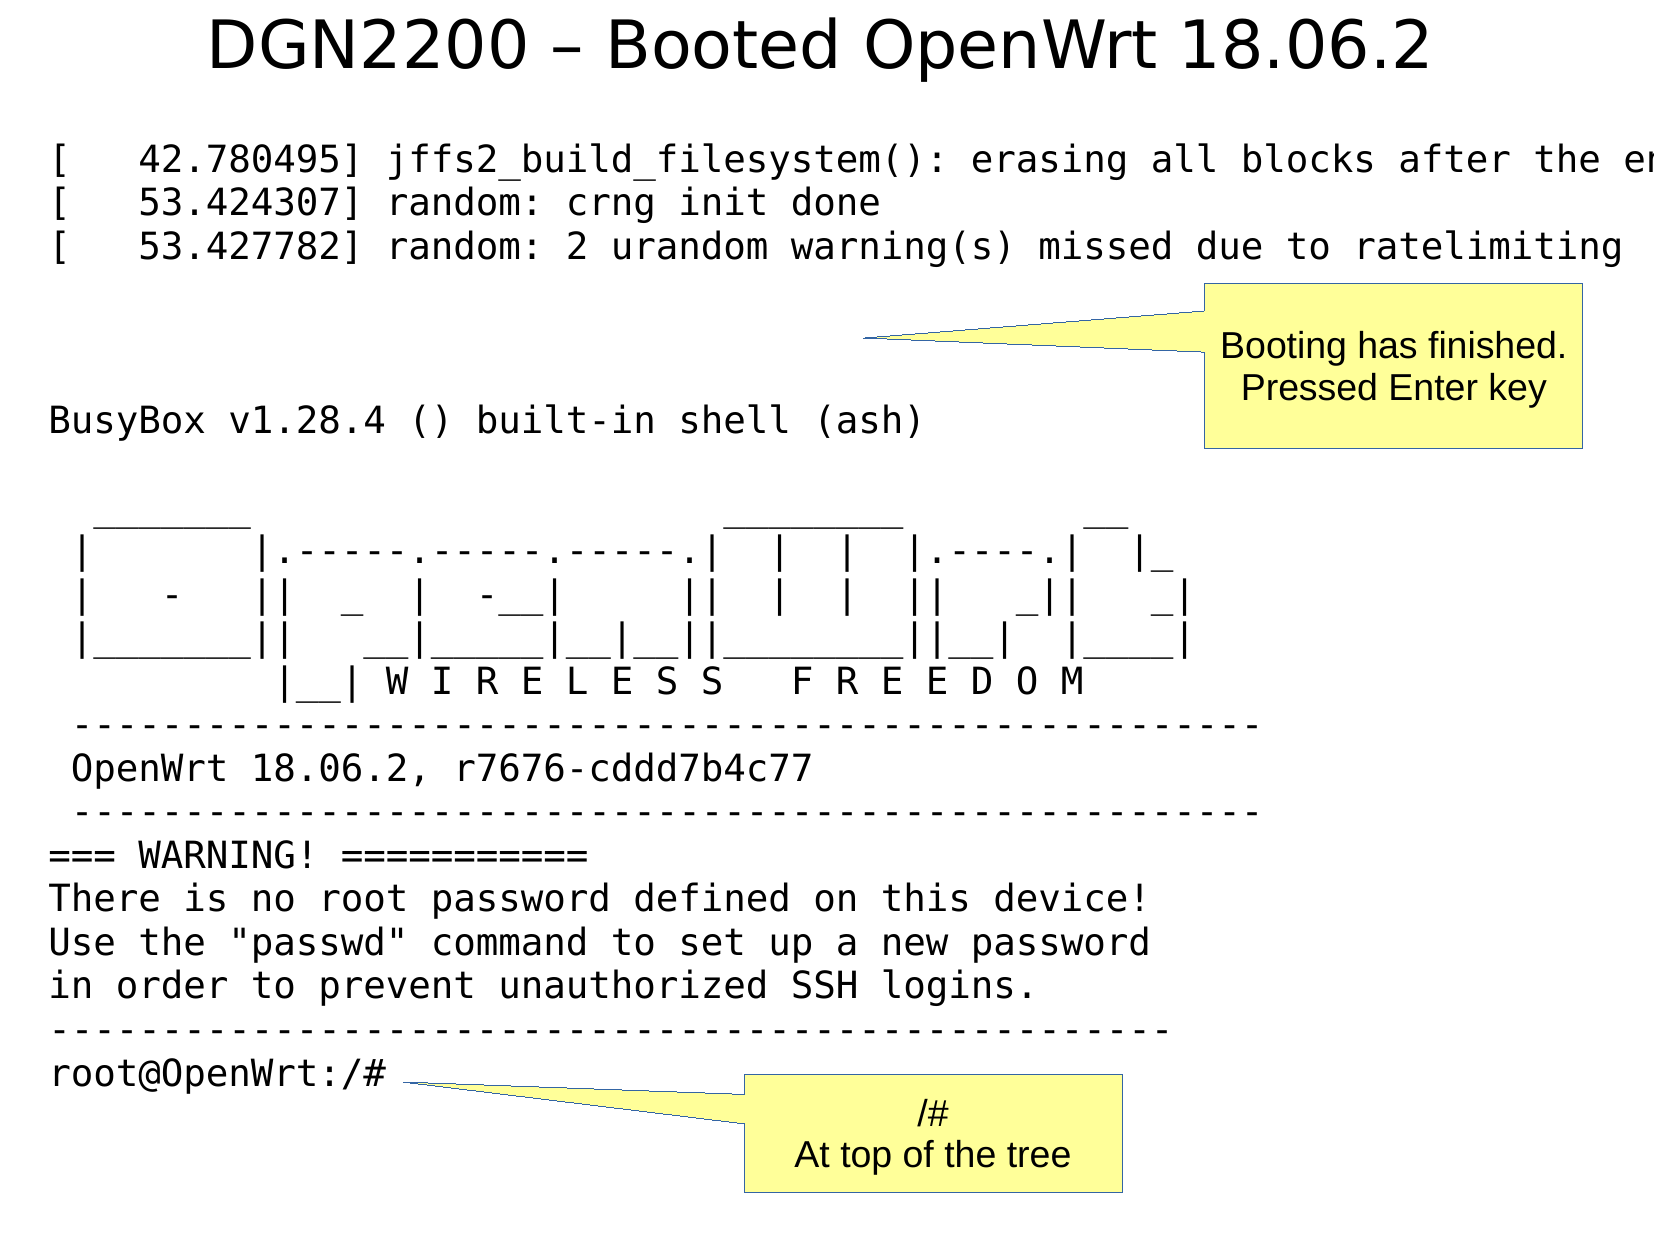

# DGN2200 – Booted OpenWrt 18.06.2
[ 42.780495] jffs2_build_filesystem(): erasing all blocks after the end marker...
[ 53.424307] random: crng init done
[ 53.427782] random: 2 urandom warning(s) missed due to ratelimiting
BusyBox v1.28.4 () built-in shell (ash)
 _______ ________ __
 | |.-----.-----.-----.| | | |.----.| |_
 | - || _ | -__| || | | || _|| _|
 |_______|| __|_____|__|__||________||__| |____|
 |__| W I R E L E S S F R E E D O M
 -----------------------------------------------------
 OpenWrt 18.06.2, r7676-cddd7b4c77
 -----------------------------------------------------
=== WARNING! ===========
There is no root password defined on this device!
Use the "passwd" command to set up a new password
in order to prevent unauthorized SSH logins.
--------------------------------------------------
root@OpenWrt:/#
Booting has finished.
Pressed Enter key
/#
At top of the tree